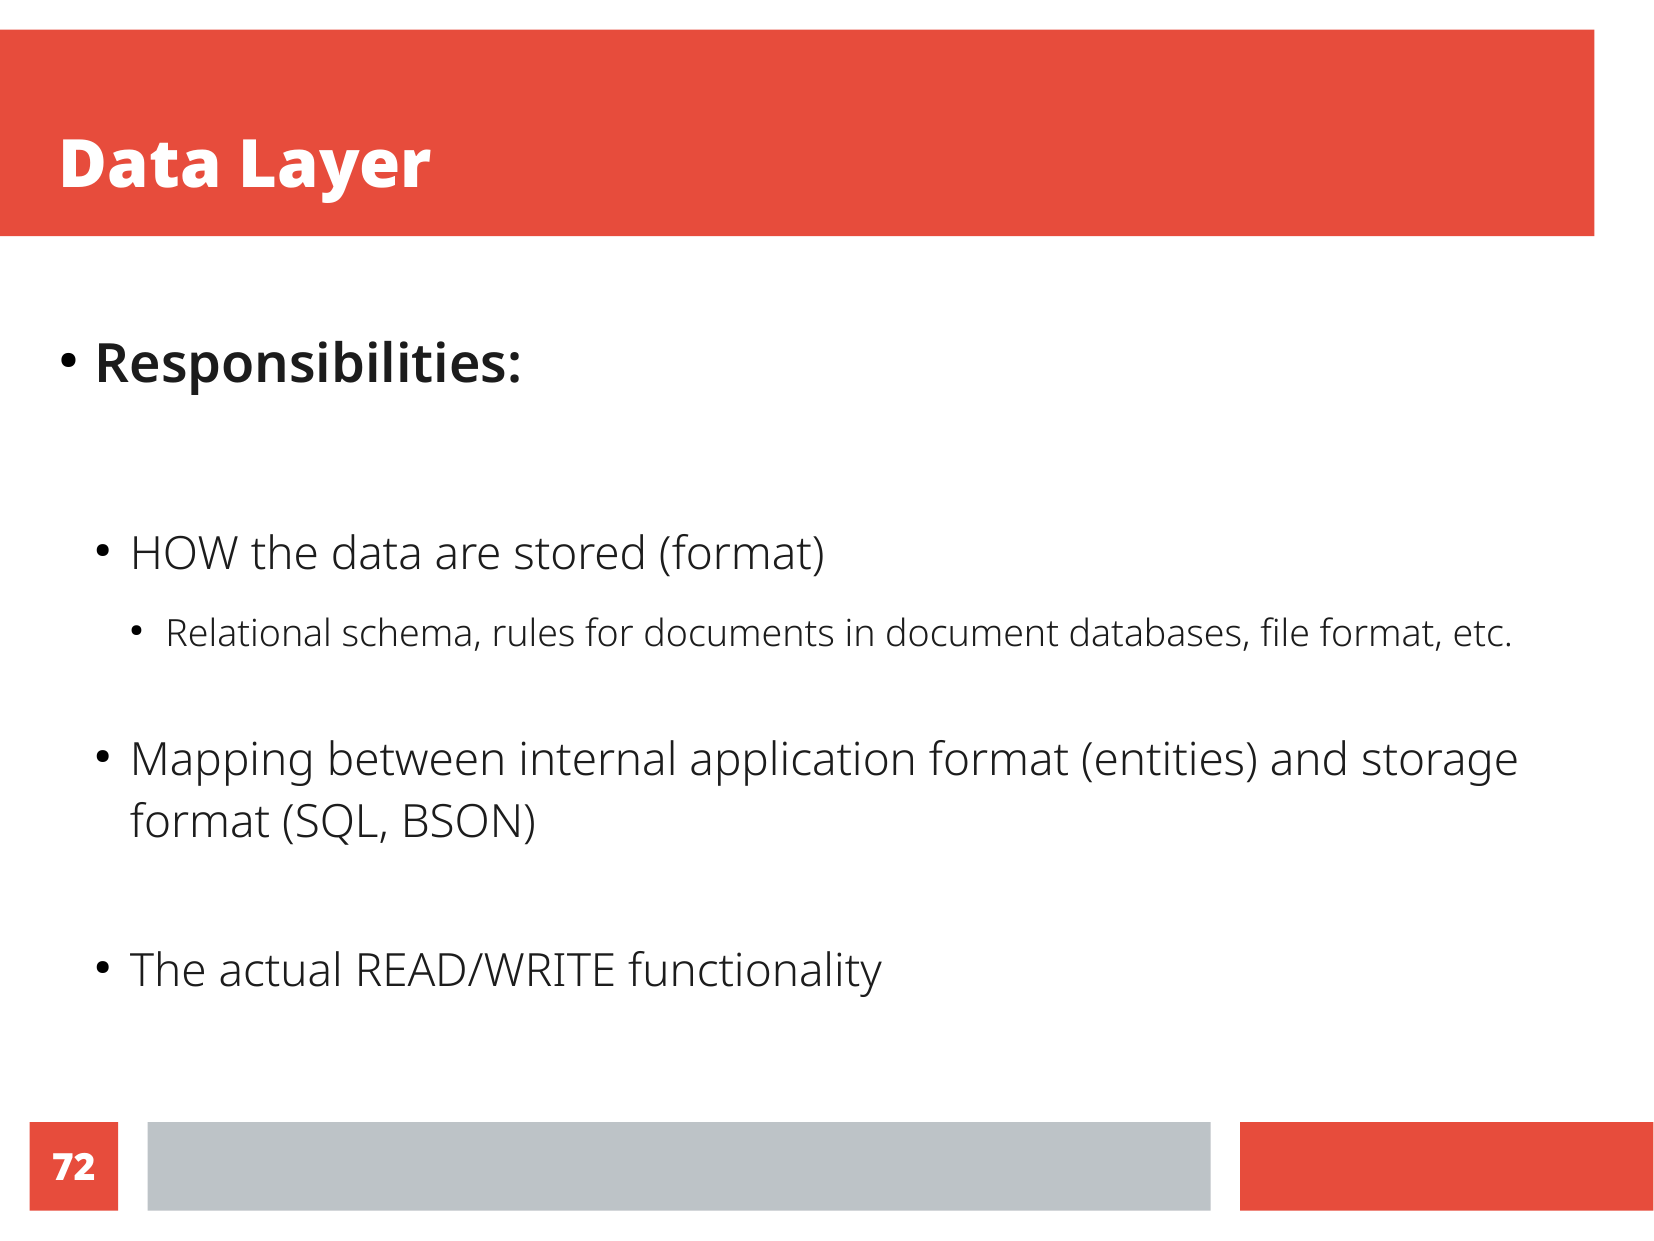

# Data Layer
Responsibilities:
HOW the data are stored (format)
Relational schema, rules for documents in document databases, file format, etc.
Mapping between internal application format (entities) and storage format (SQL, BSON)
The actual READ/WRITE functionality
72